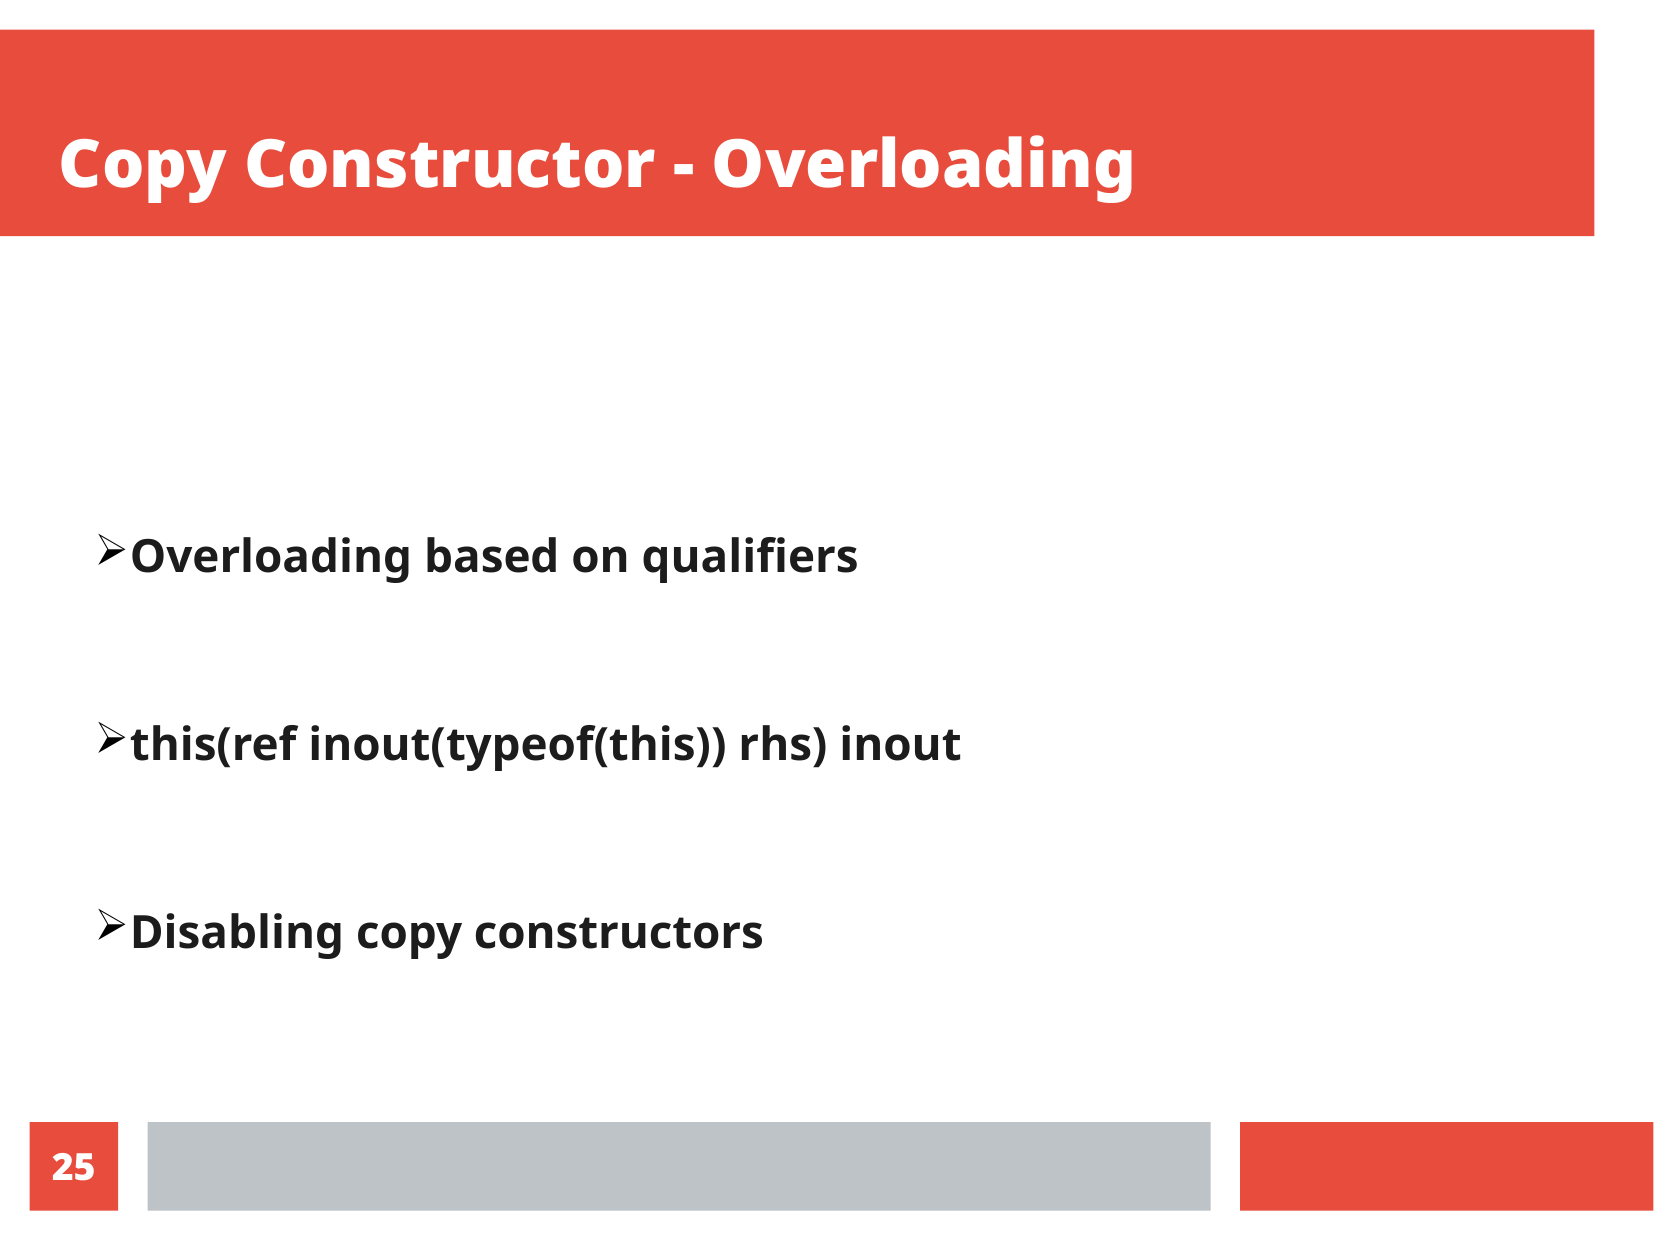

# Copy Constructor - Overloading
Overloading based on qualifiers
this(ref inout(typeof(this)) rhs) inout
Disabling copy constructors
25